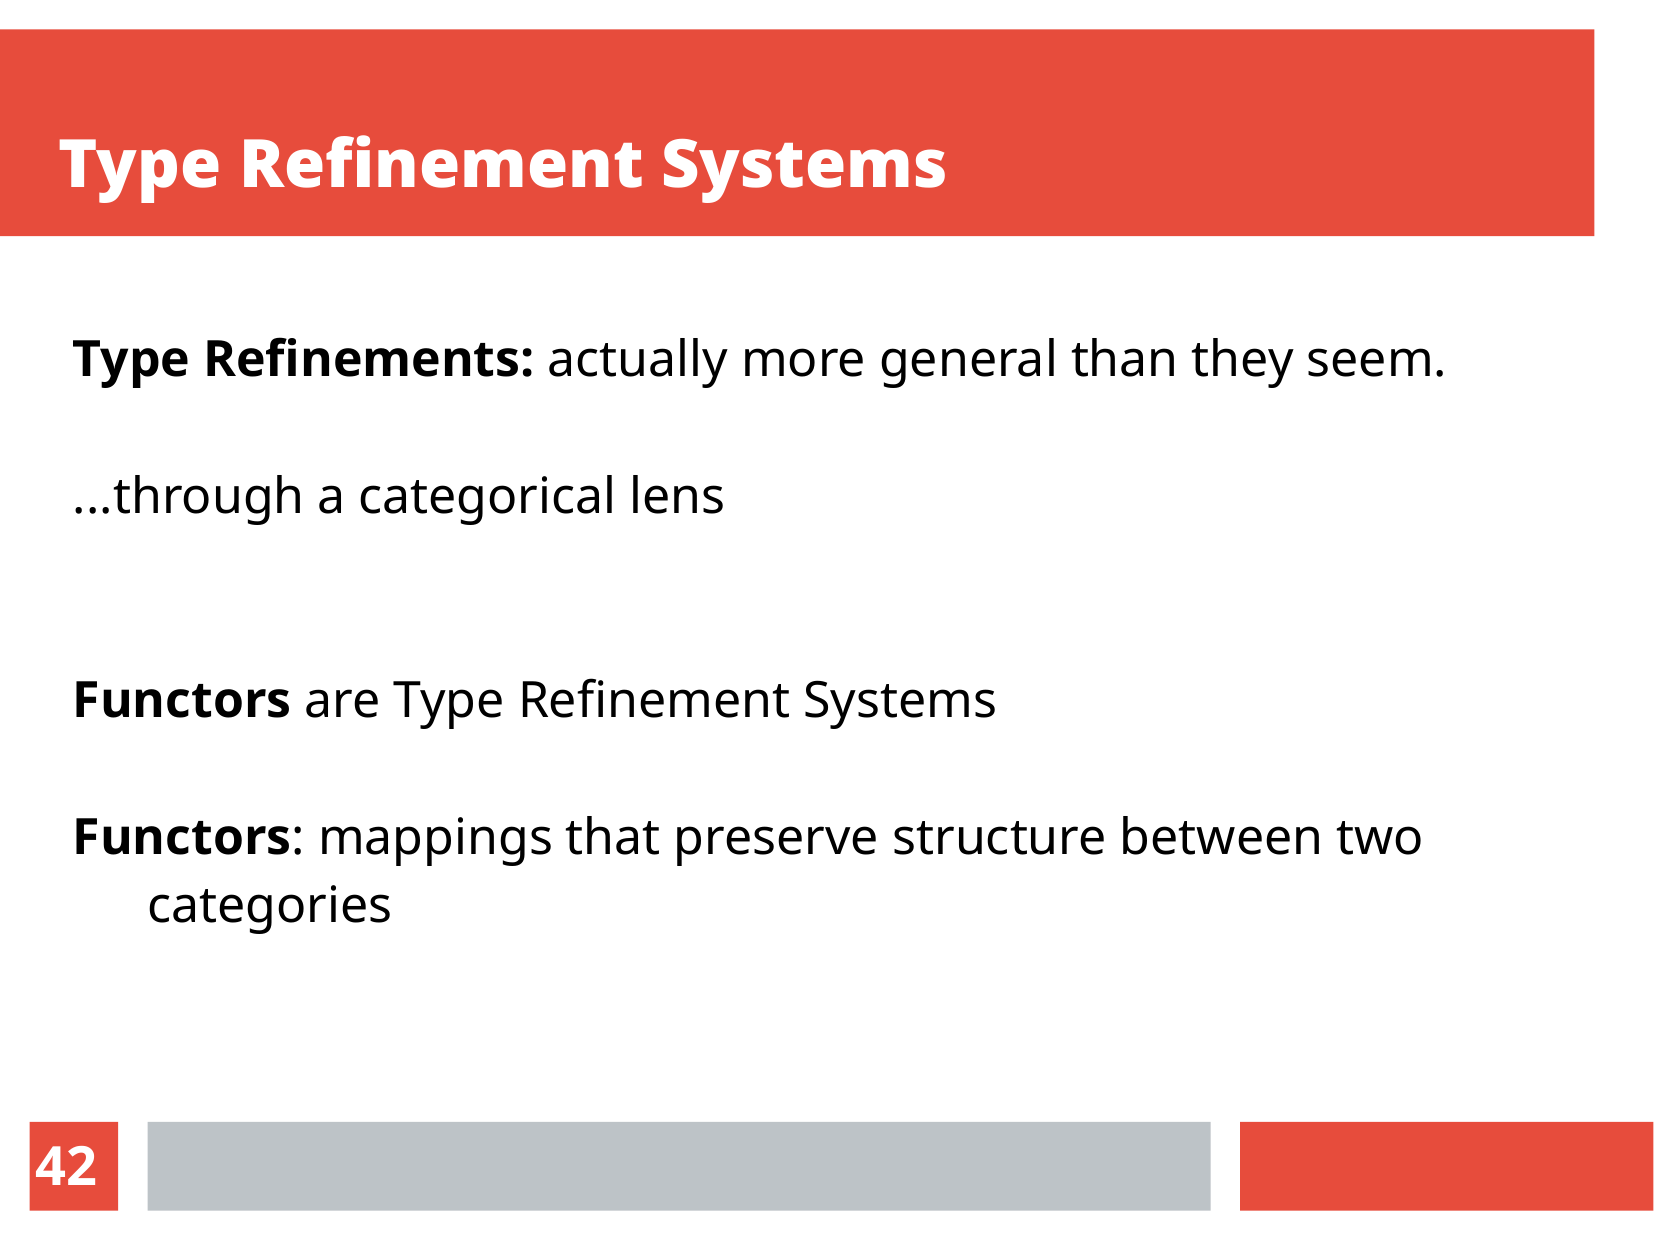

# Type Refinement Systems
Type Refinements: actually more general than they seem.
...through a categorical lens
Functors are Type Refinement Systems
Functors: mappings that preserve structure between two
	categories
42
120